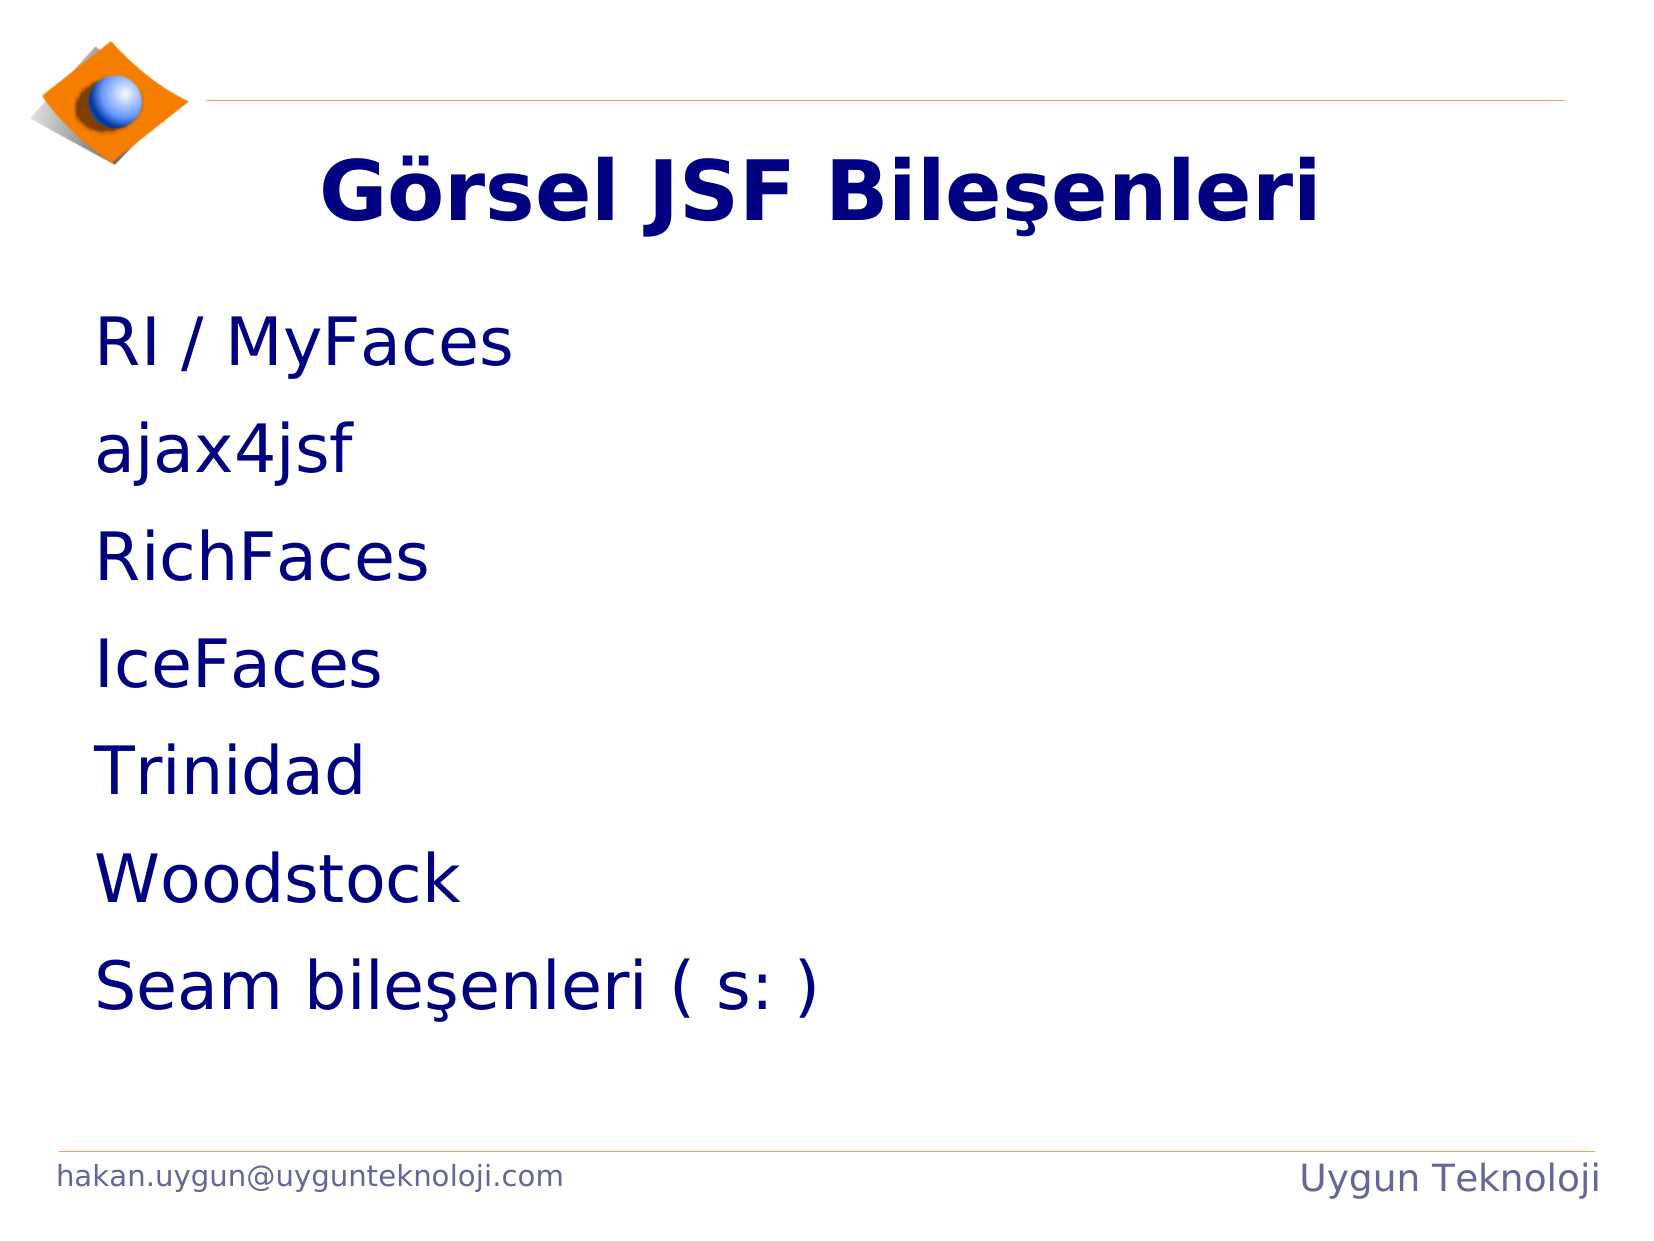

# Görsel JSF Bileşenleri
RI / MyFaces
ajax4jsf
RichFaces
IceFaces
Trinidad
Woodstock
Seam bileşenleri ( s: )